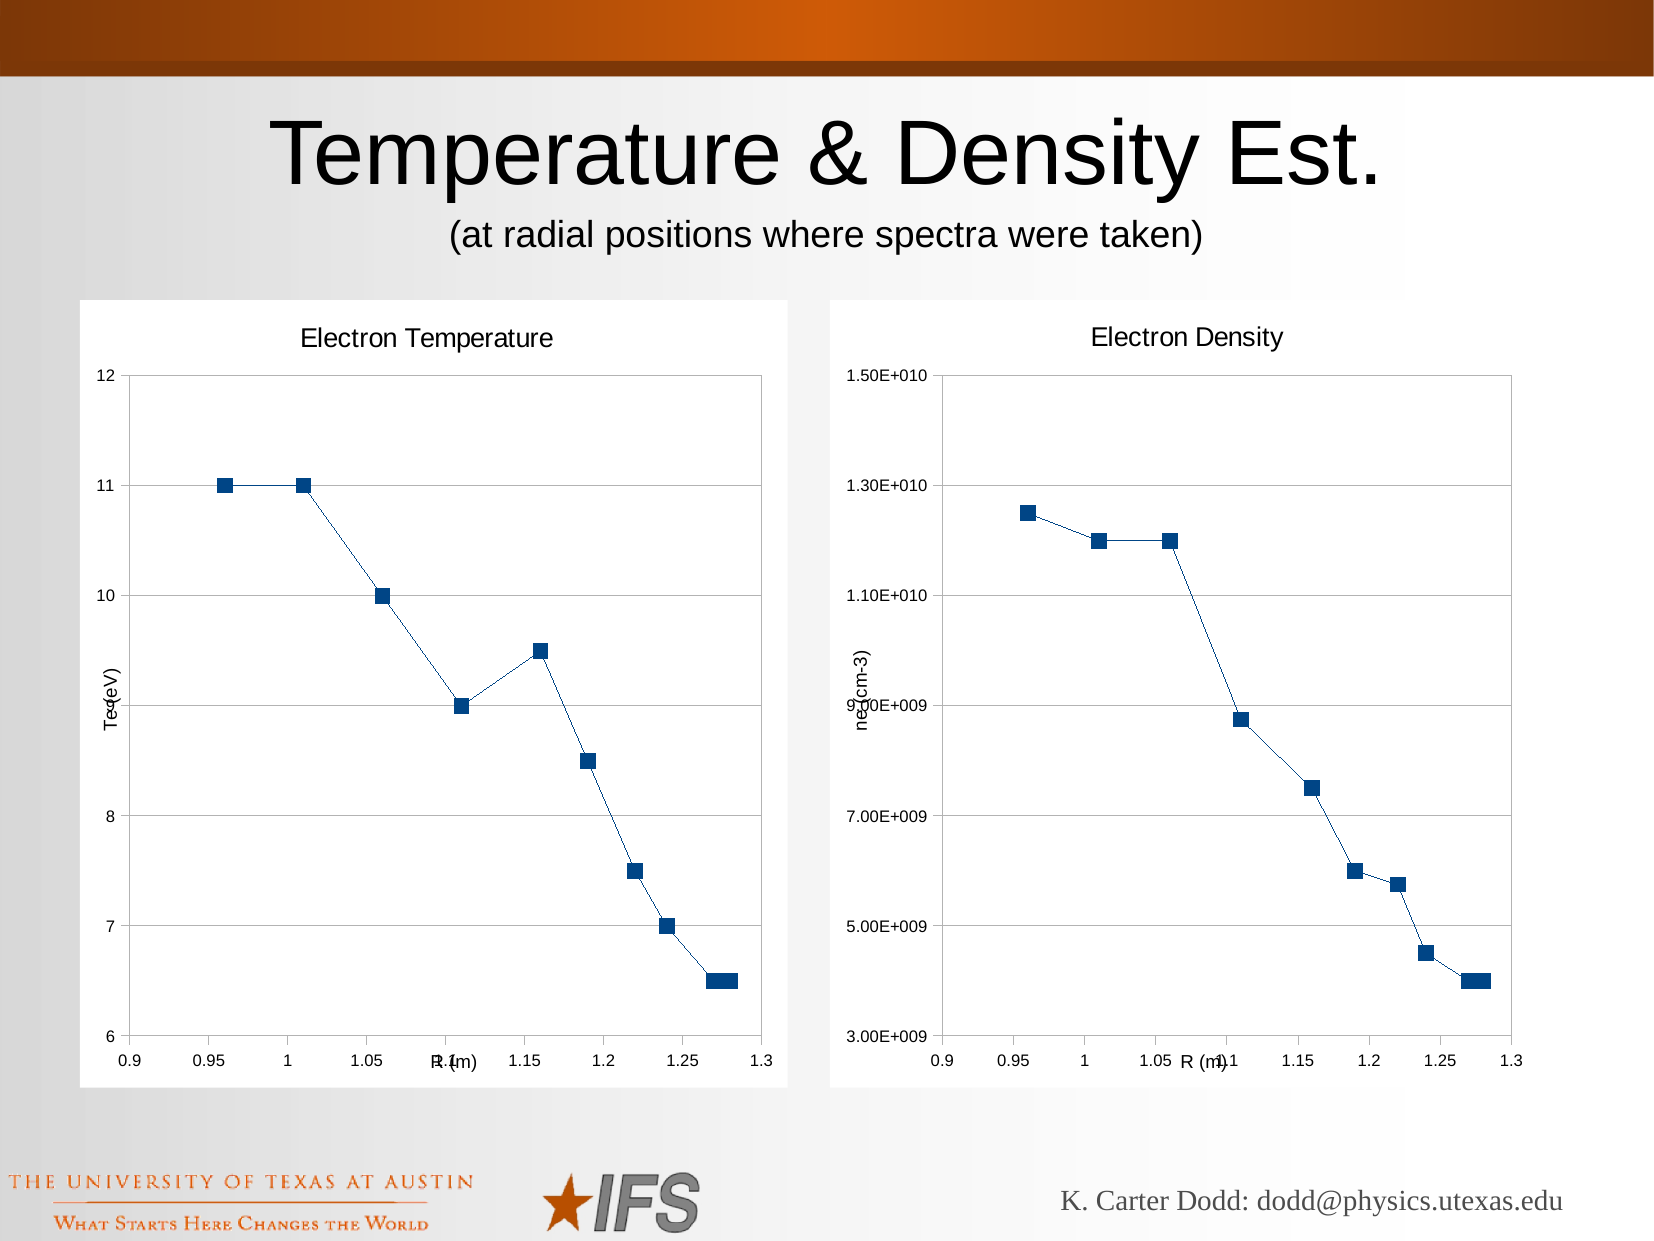

# Temperature & Density Est.
(at radial positions where spectra were taken)
### Chart: Electron Temperature
| Category | Te (eV) |
|---|---|
### Chart: Electron Density
| Category | ne (cm-3) |
|---|---|